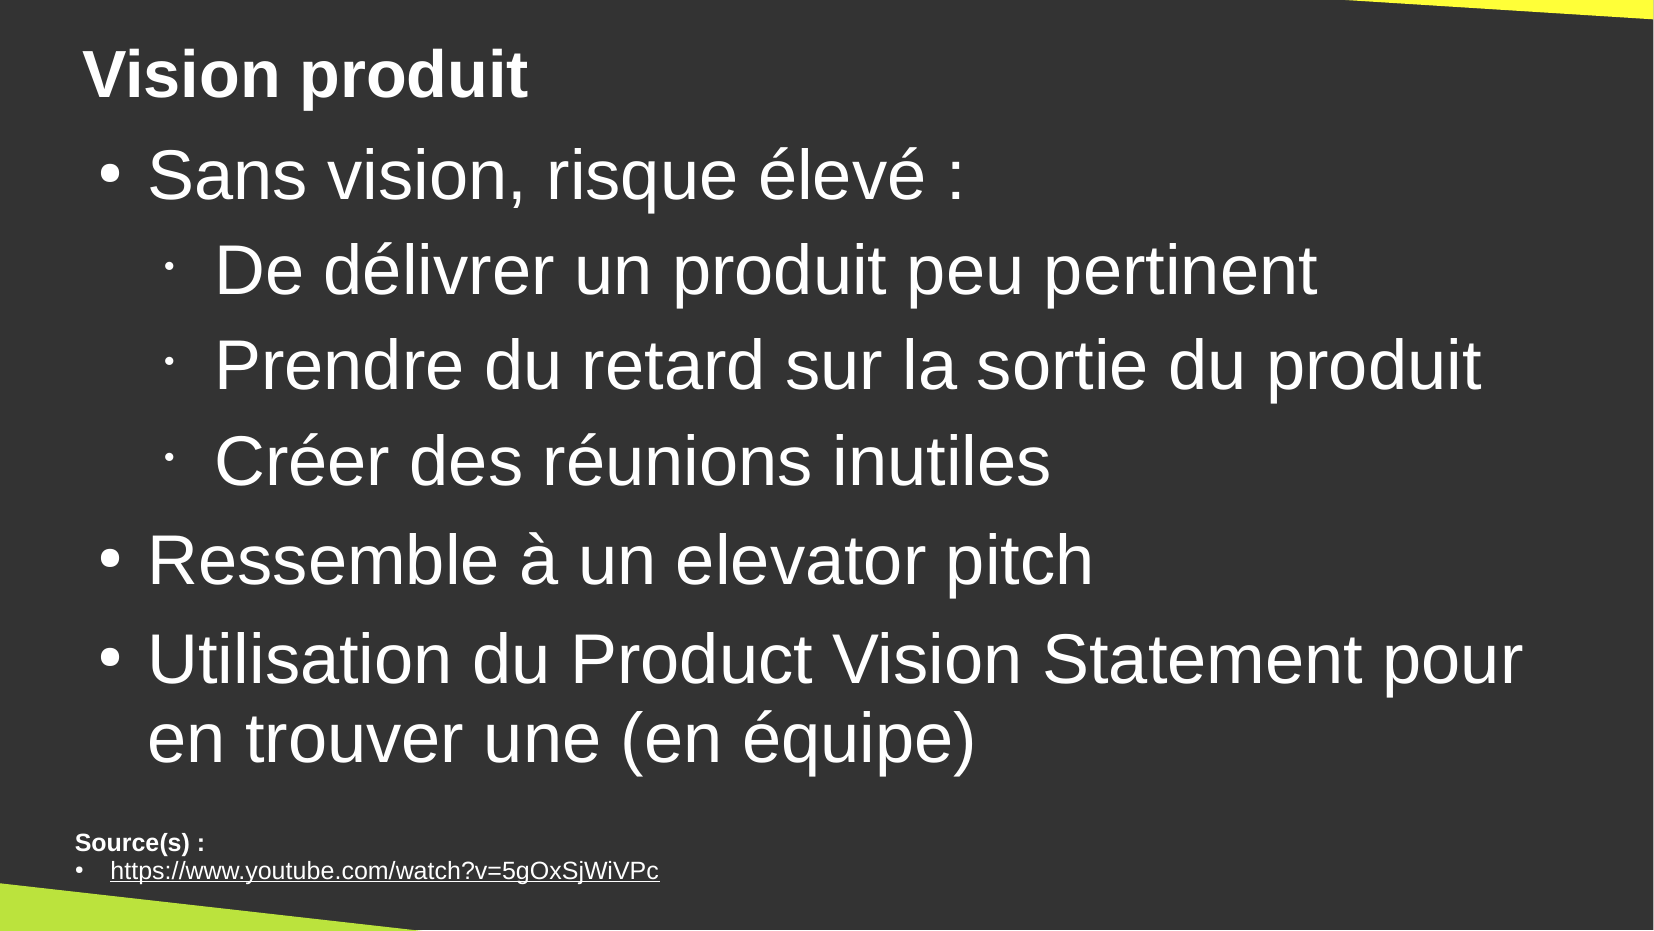

# Vision produit
Sans vision, risque élevé :
De délivrer un produit peu pertinent
Prendre du retard sur la sortie du produit
Créer des réunions inutiles
Ressemble à un elevator pitch
Utilisation du Product Vision Statement pour en trouver une (en équipe)
Source(s) :
https://www.youtube.com/watch?v=5gOxSjWiVPc